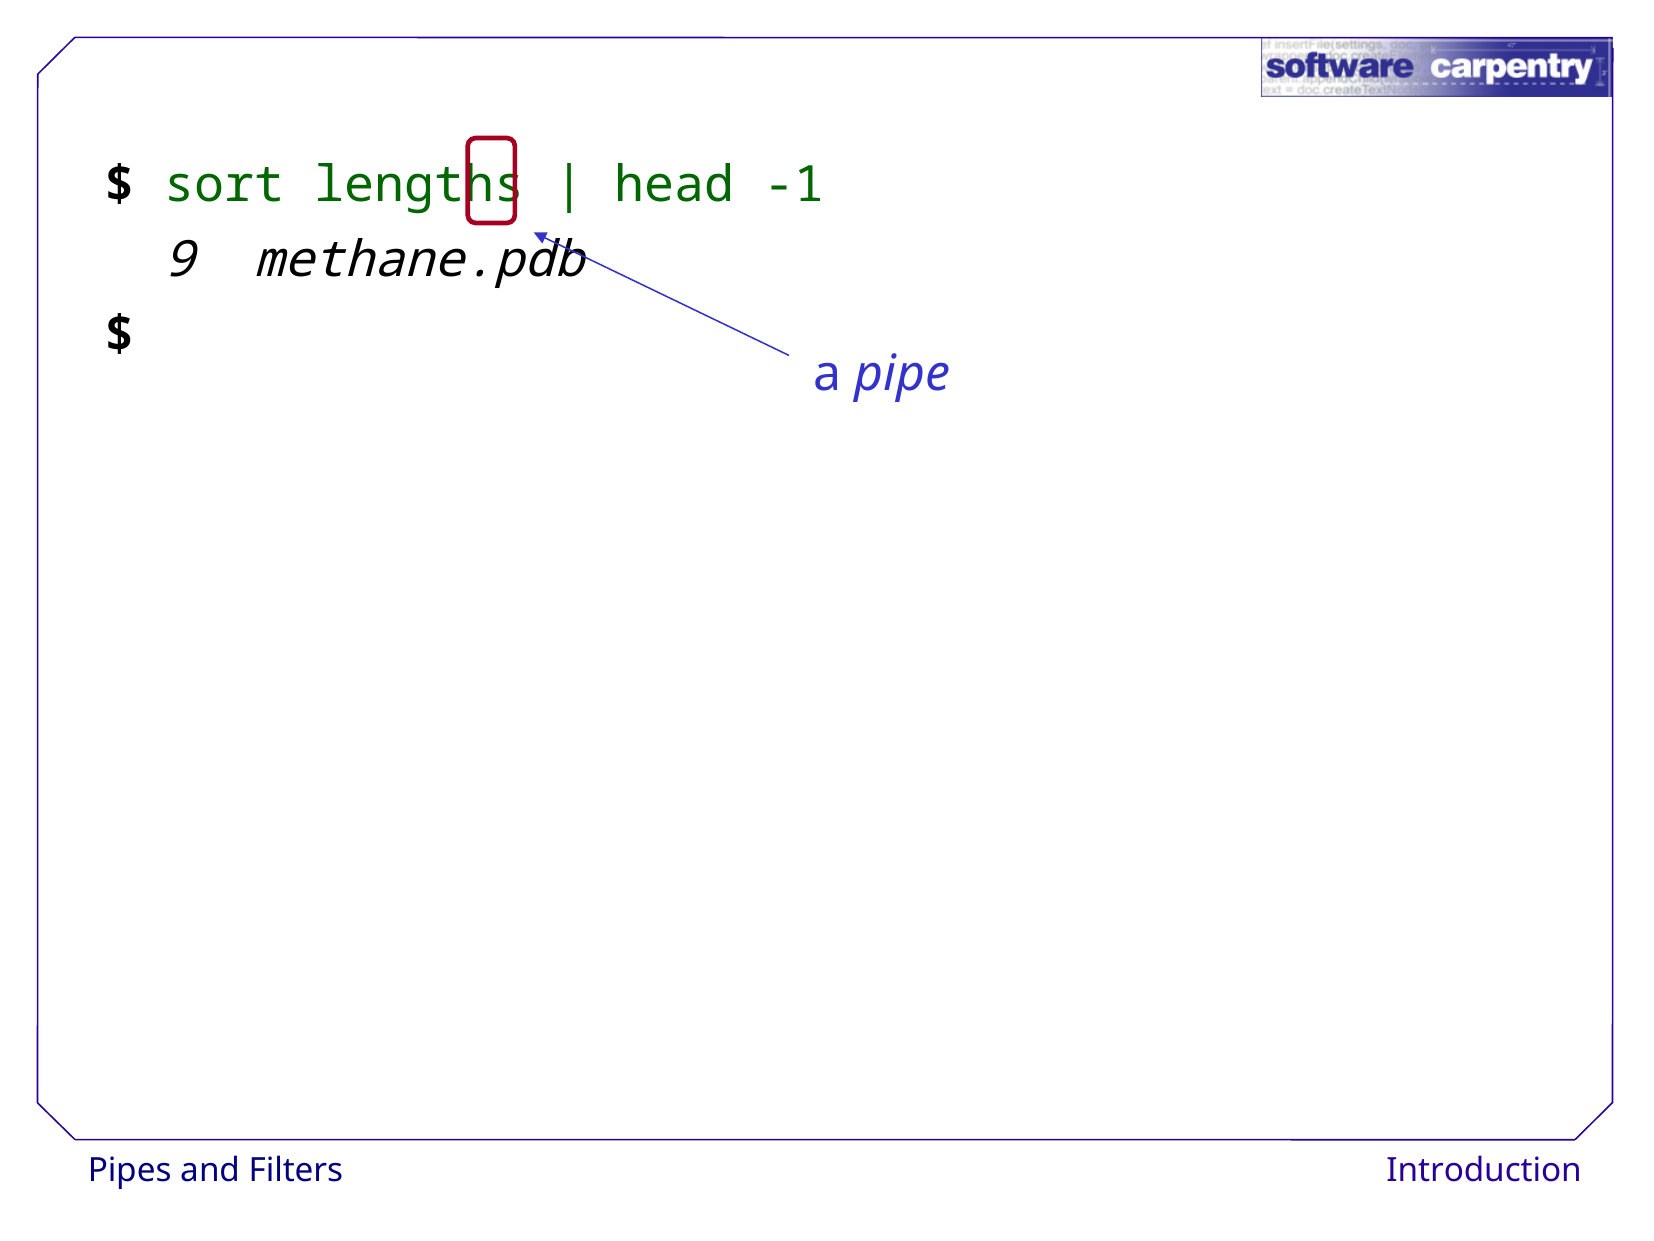

$ sort lengths | head -1
 9 methane.pdb
$
a pipe